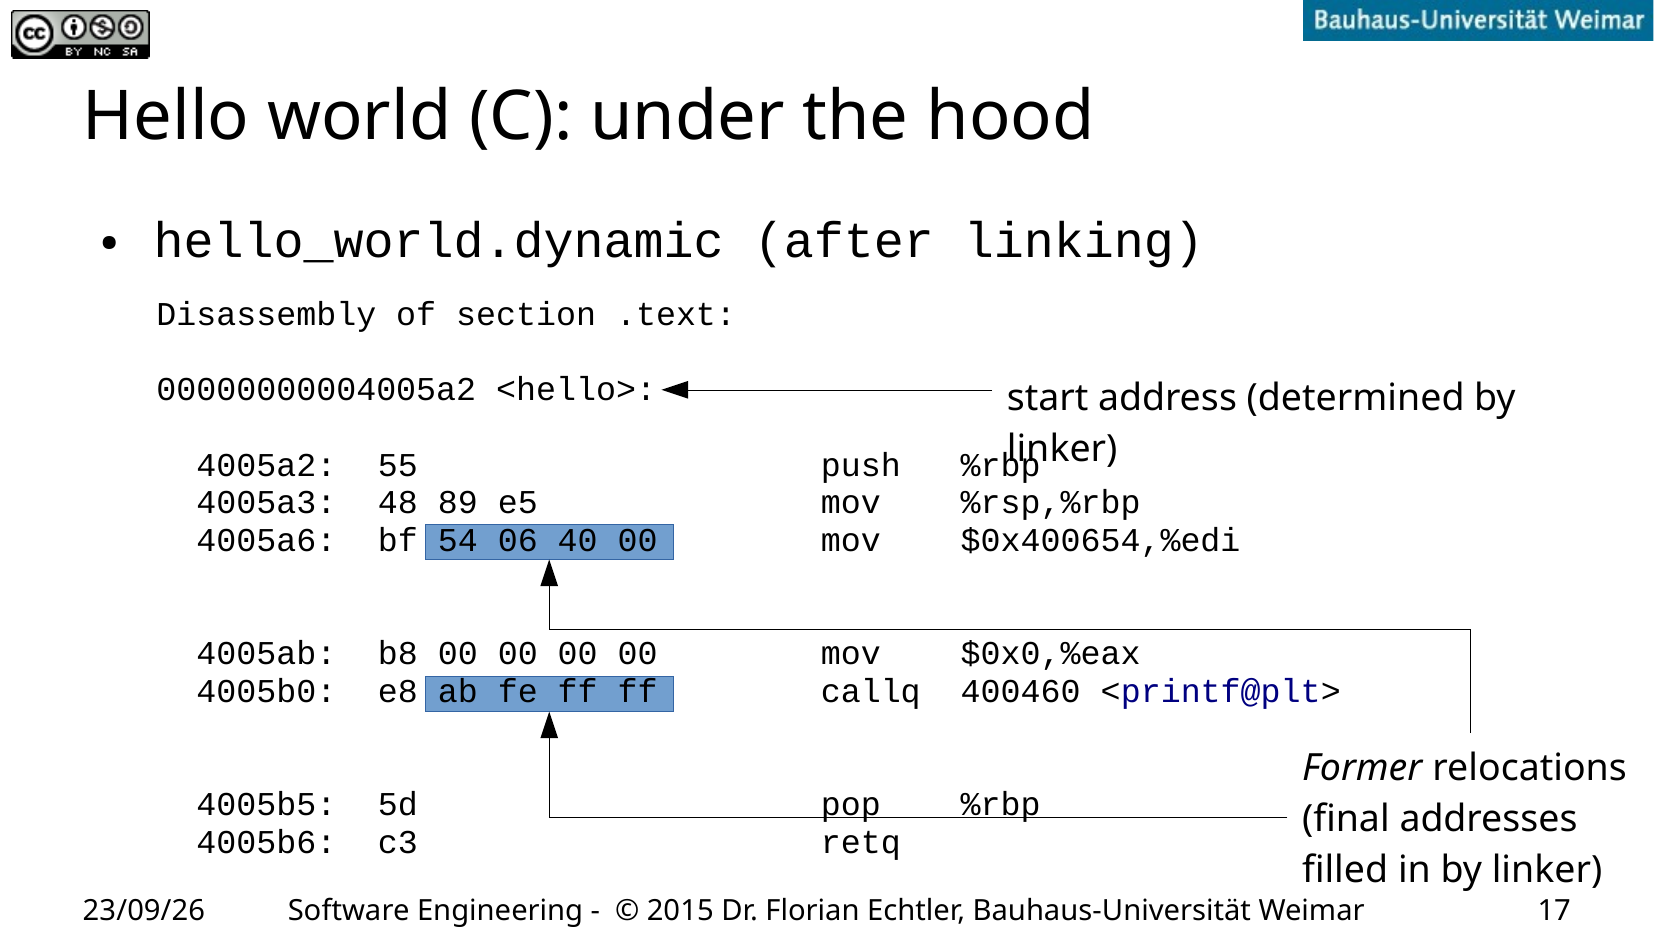

# Hello world (C): under the hood
hello_world.dynamic (after linking)
Disassembly of section .text:
00000000004005a2 <hello>:
 4005a2:	55 	push %rbp
 4005a3:	48 89 e5 	mov %rsp,%rbp
 4005a6:	bf 54 06 40 00 	mov $0x400654,%edi
 4005ab:	b8 00 00 00 00 	mov $0x0,%eax
 4005b0:	e8 ab fe ff ff 	callq 400460 <printf@plt>
 4005b5:	5d 	pop %rbp
 4005b6:	c3 	retq
start address (determined by linker)
Former relocations (final addresses filled in by linker)
Software Engineering - © 2015 Dr. Florian Echtler, Bauhaus-Universität Weimar
17